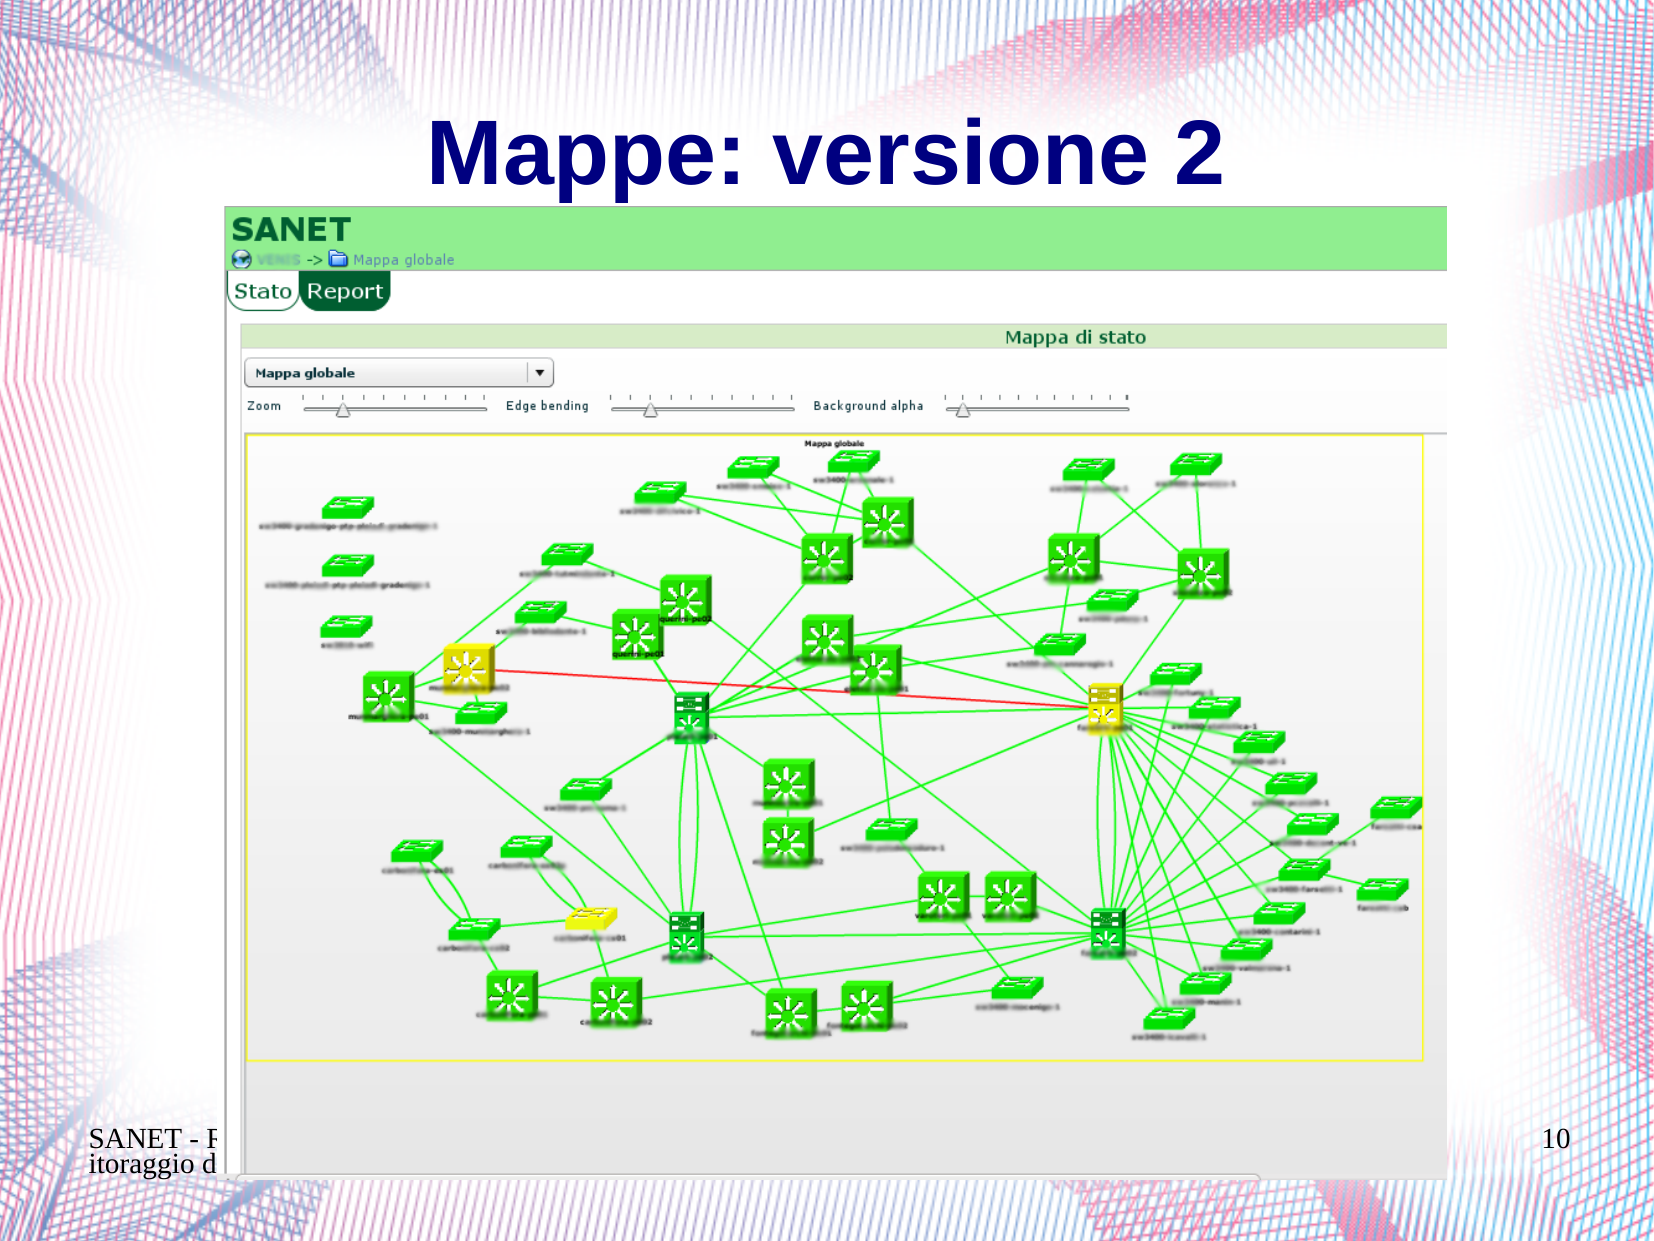

# Mappe: versione 2
SANET - Rilascio di un prodotto per il monitoraggio delle reti - Luca Ferroni
10
4 dic 2009